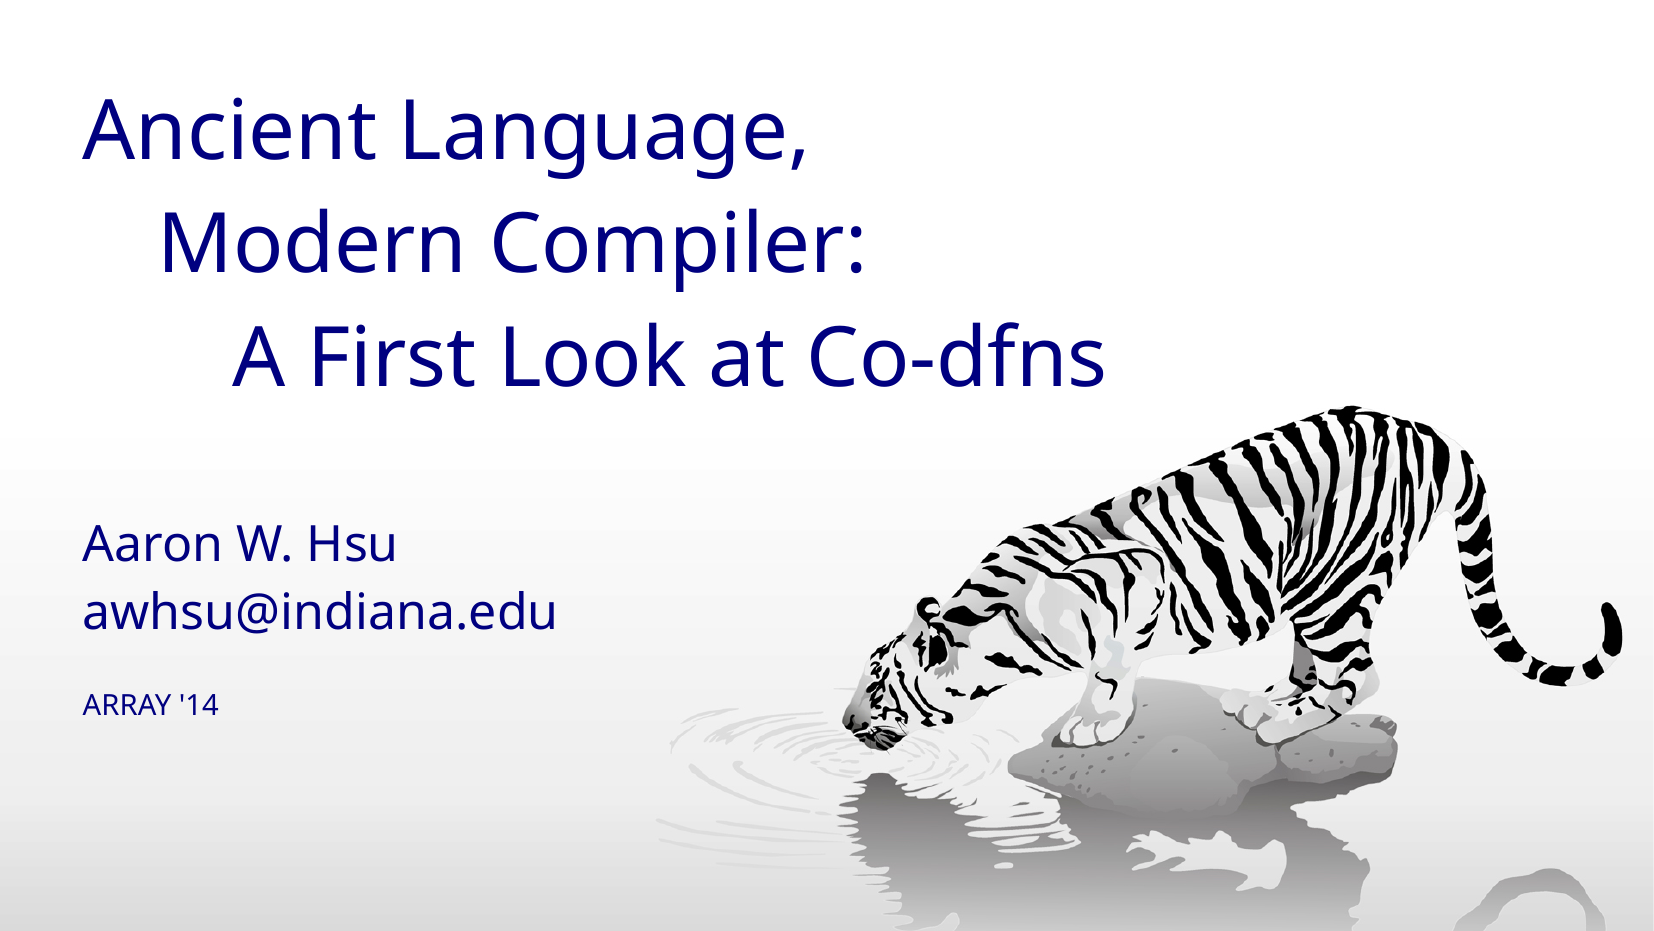

# Ancient Language,
	Modern Compiler:
		A First Look at Co-dfns
Aaron W. Hsu
awhsu@indiana.edu
ARRAY '14